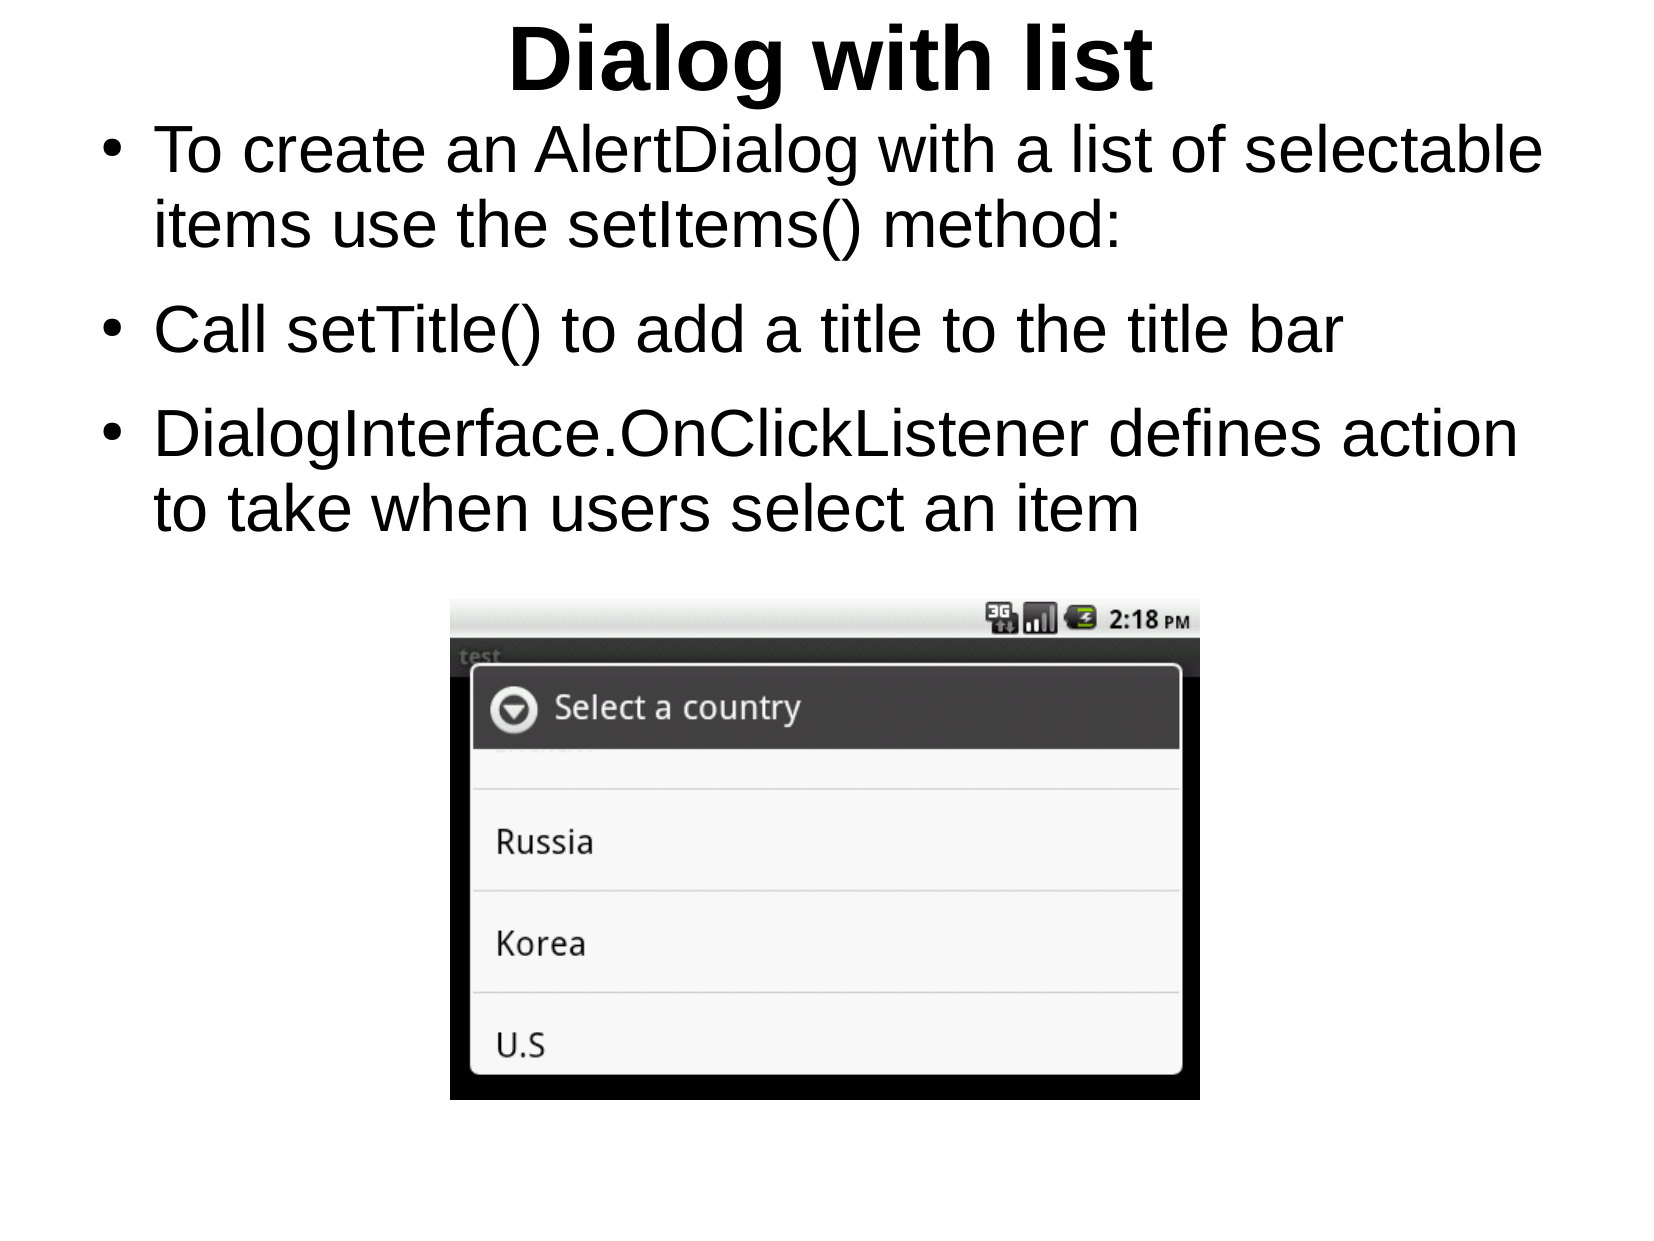

Dialog with list
# To create an AlertDialog with a list of selectable items use the setItems() method:
Call setTitle() to add a title to the title bar
DialogInterface.OnClickListener defines action to take when users select an item